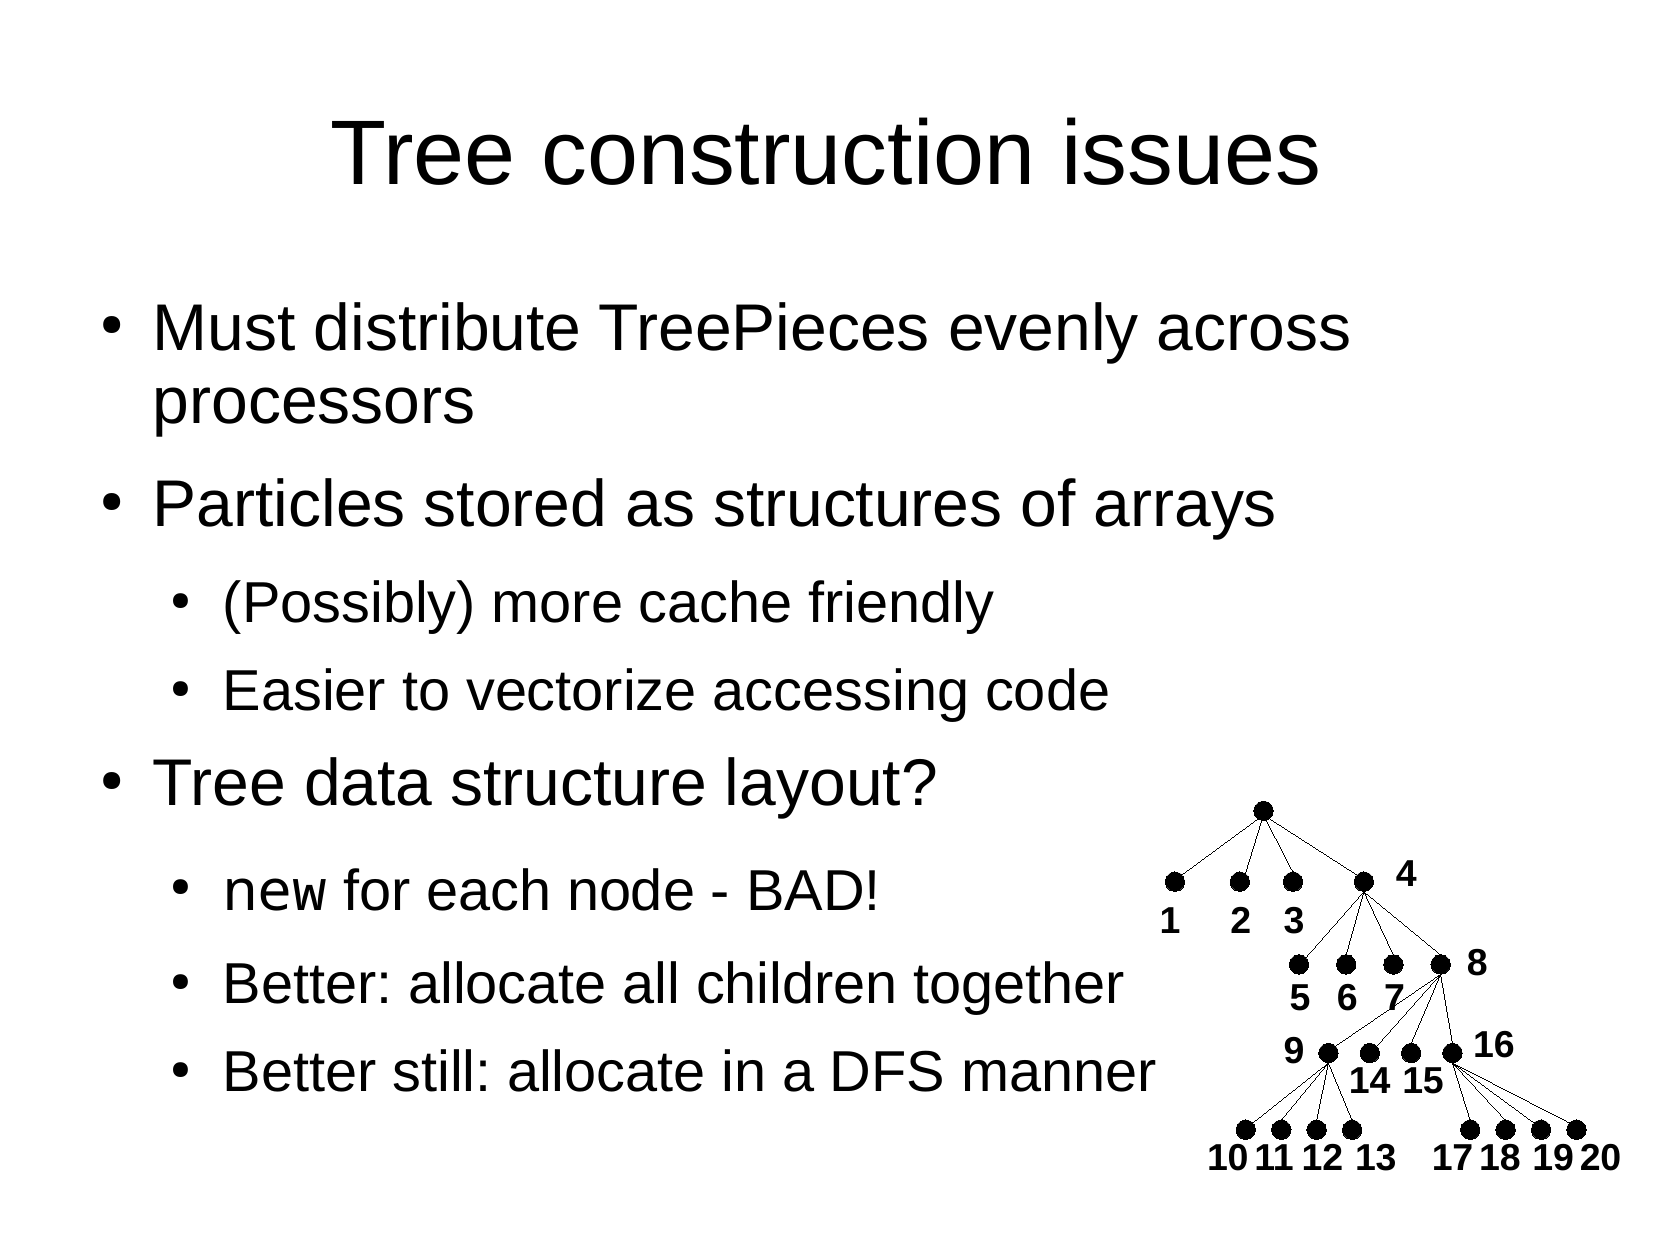

# Tree construction issues
Must distribute TreePieces evenly across processors
Particles stored as structures of arrays
(Possibly) more cache friendly
Easier to vectorize accessing code
Tree data structure layout?
new for each node - BAD!
Better: allocate all children together
Better still: allocate in a DFS manner
4
1
2
3
8
5
6
7
16
9
14
15
10
11
12
13
17
18
19
20